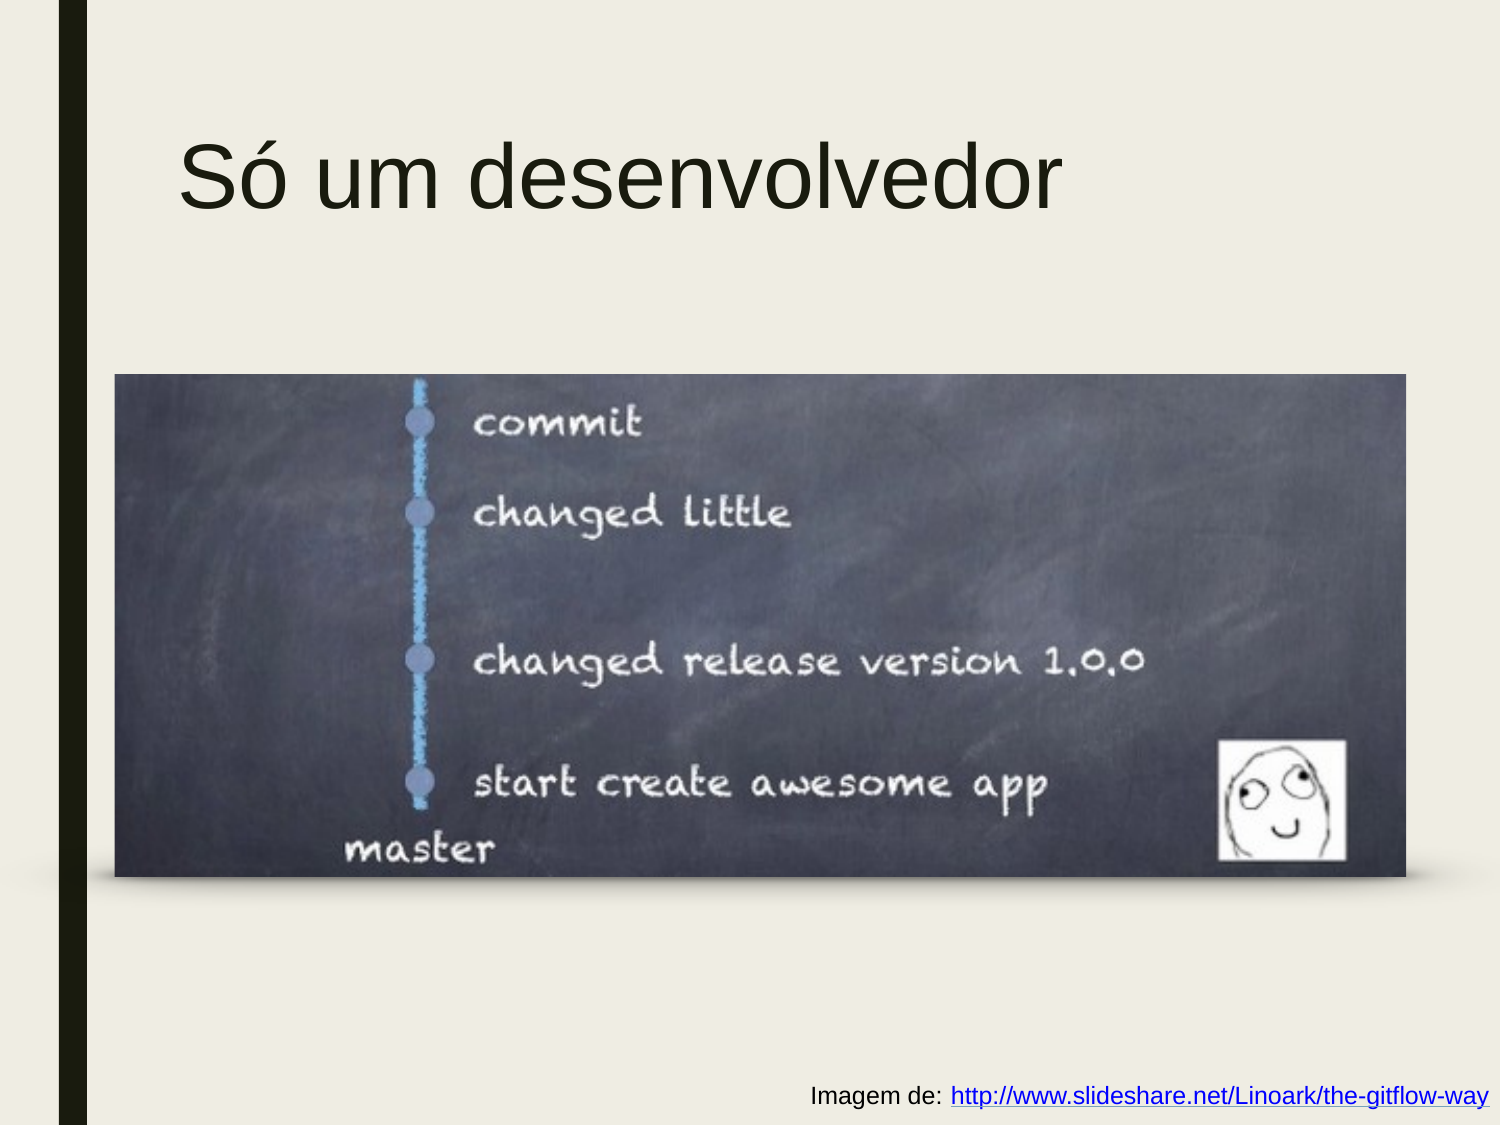

# Só um desenvolvedor
Imagem de: http://www.slideshare.net/Linoark/the-gitflow-way